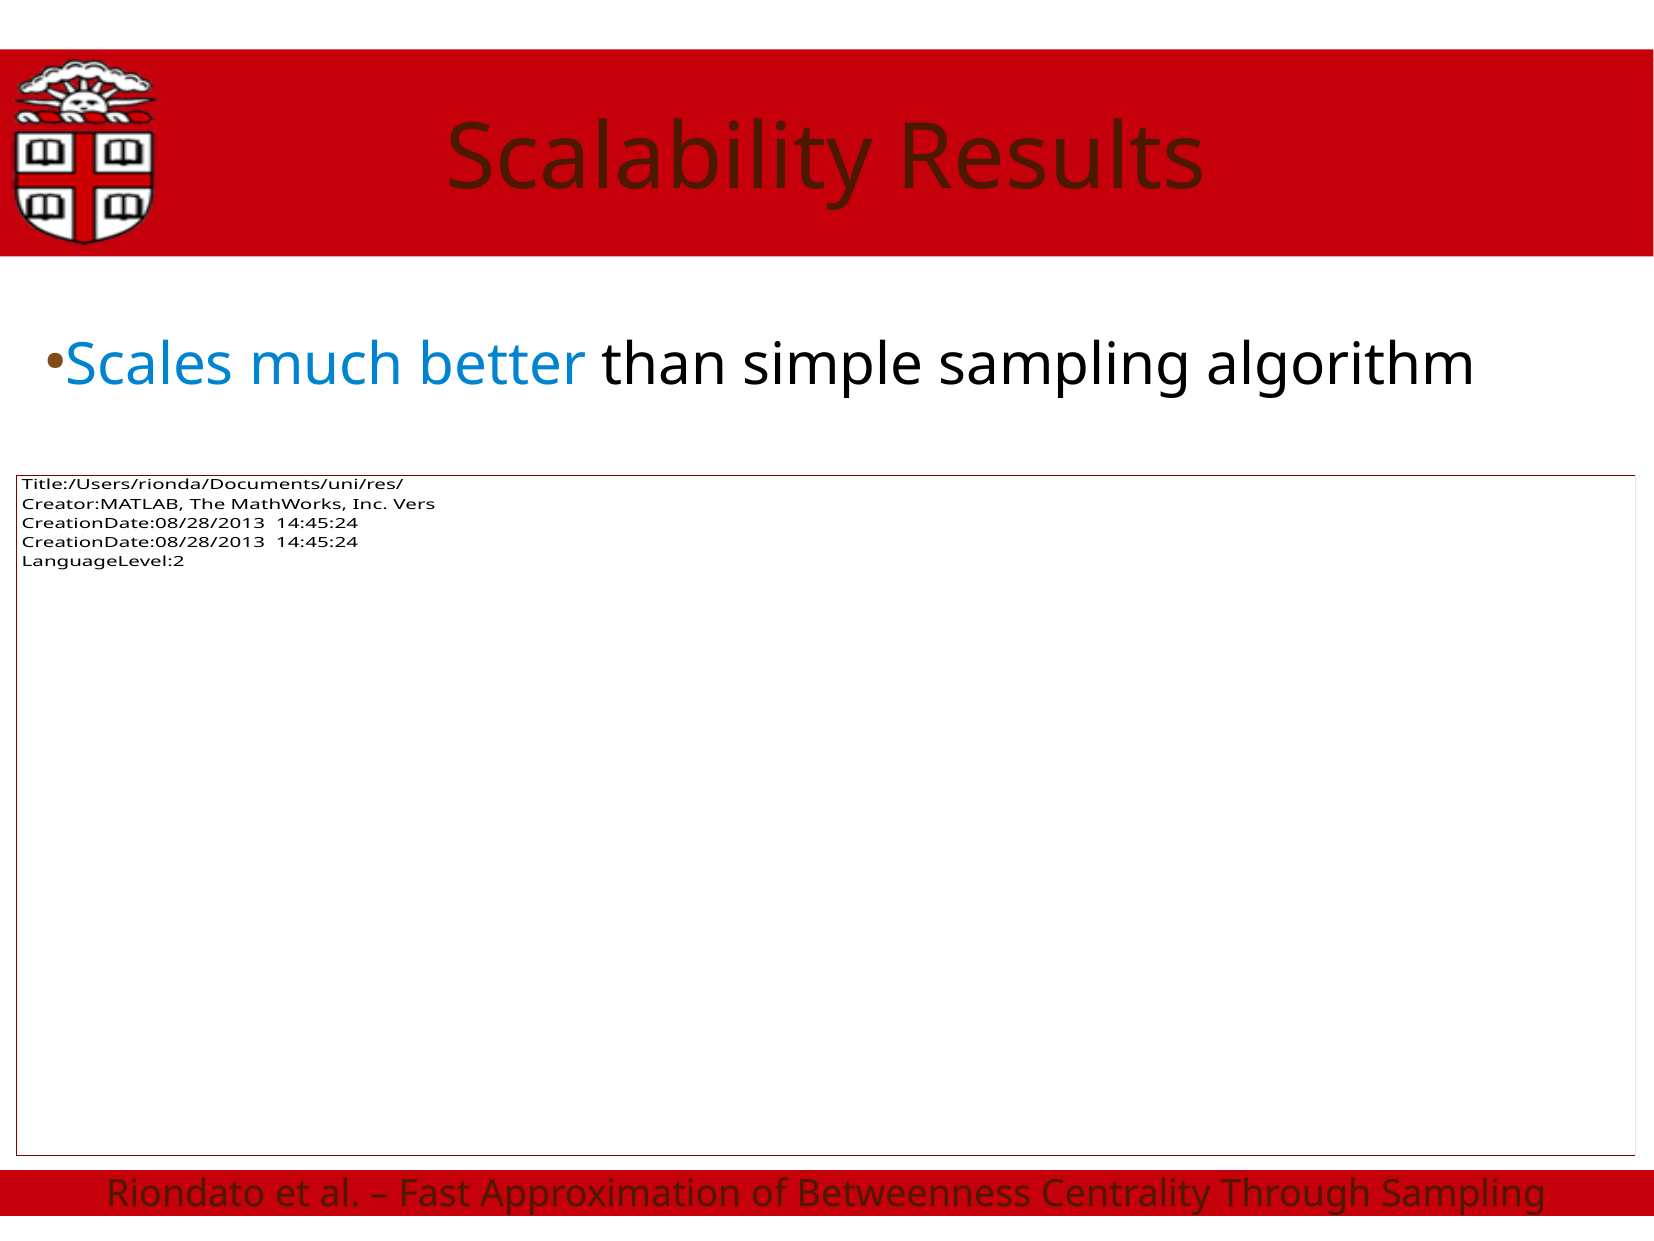

# Scalability Results
Scales much better than simple sampling algorithm
Riondato et al. – Fast Approximation of Betweenness Centrality Through Sampling